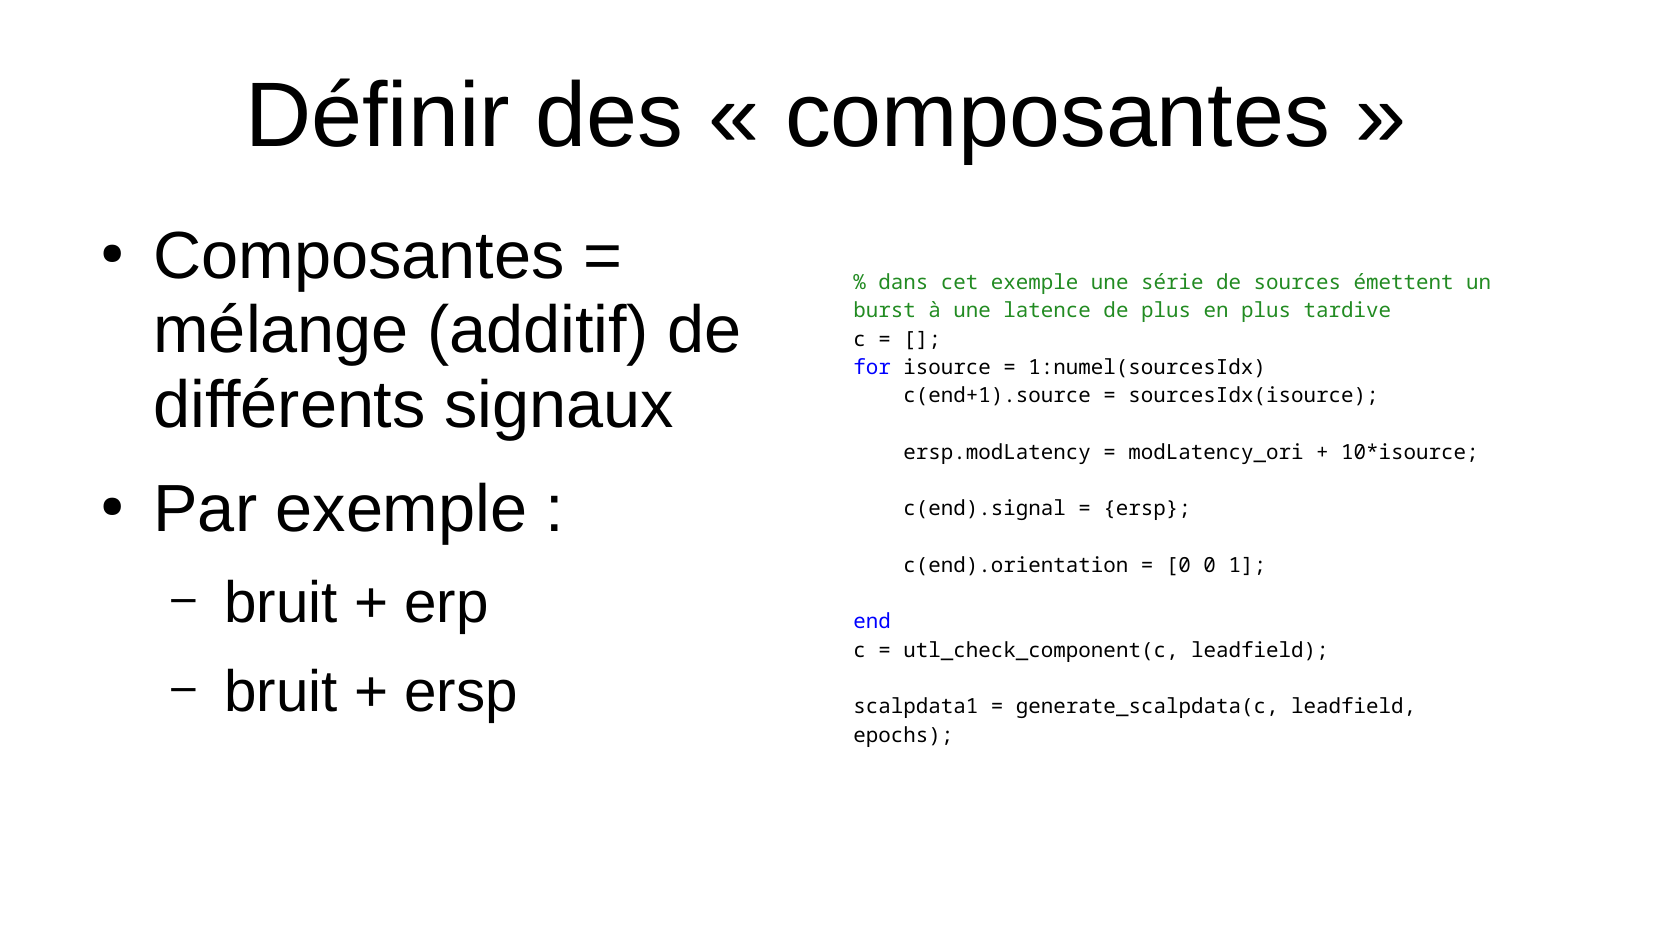

# Définir des « composantes »
Composantes = mélange (additif) de différents signaux
Par exemple :
bruit + erp
bruit + ersp
% dans cet exemple une série de sources émettent un burst à une latence de plus en plus tardive
c = [];
for isource = 1:numel(sourcesIdx)
 c(end+1).source = sourcesIdx(isource);
 ersp.modLatency = modLatency_ori + 10*isource;
 c(end).signal = {ersp};
 c(end).orientation = [0 0 1];
end
c = utl_check_component(c, leadfield);
scalpdata1 = generate_scalpdata(c, leadfield, epochs);